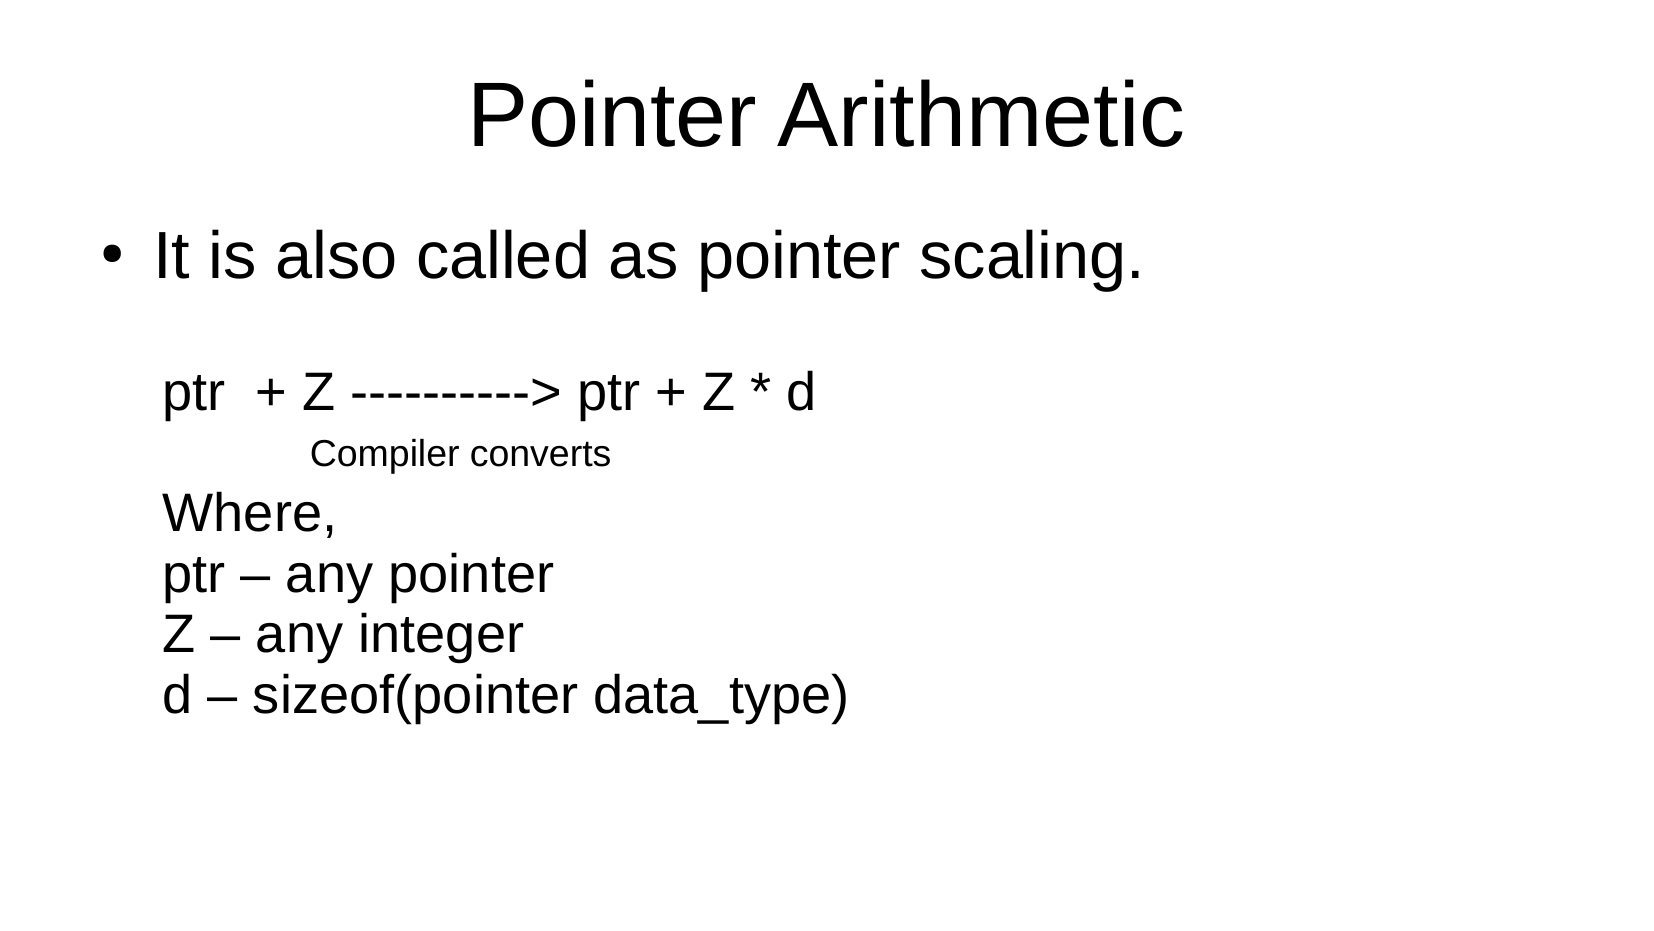

# Pointer Arithmetic
It is also called as pointer scaling.
ptr + Z ----------> ptr + Z * d
Where,
ptr – any pointer
Z – any integer
d – sizeof(pointer data_type)
Compiler converts